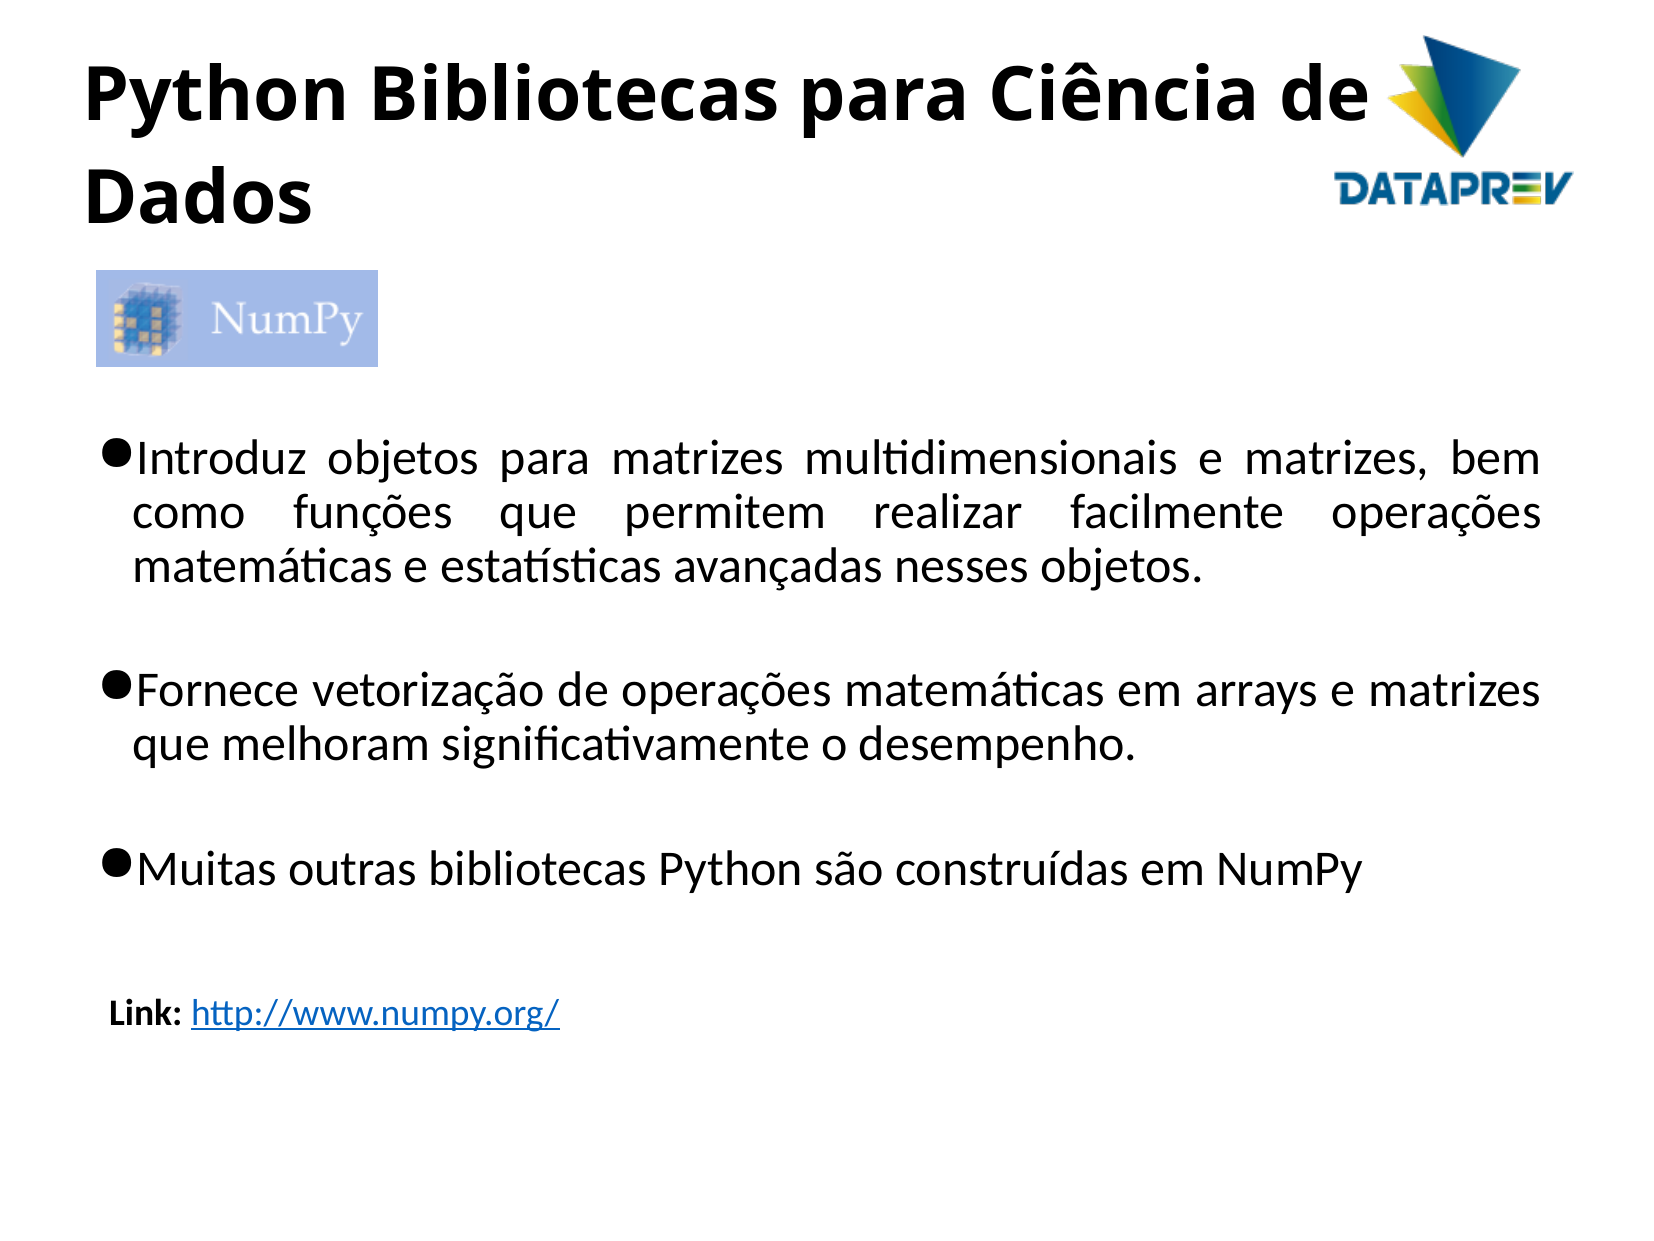

# Python Bibliotecas para Ciência de Dados
Introduz objetos para matrizes multidimensionais e matrizes, bem como funções que permitem realizar facilmente operações matemáticas e estatísticas avançadas nesses objetos.
Fornece vetorização de operações matemáticas em arrays e matrizes que melhoram significativamente o desempenho.
Muitas outras bibliotecas Python são construídas em NumPy
Link: http://www.numpy.org/